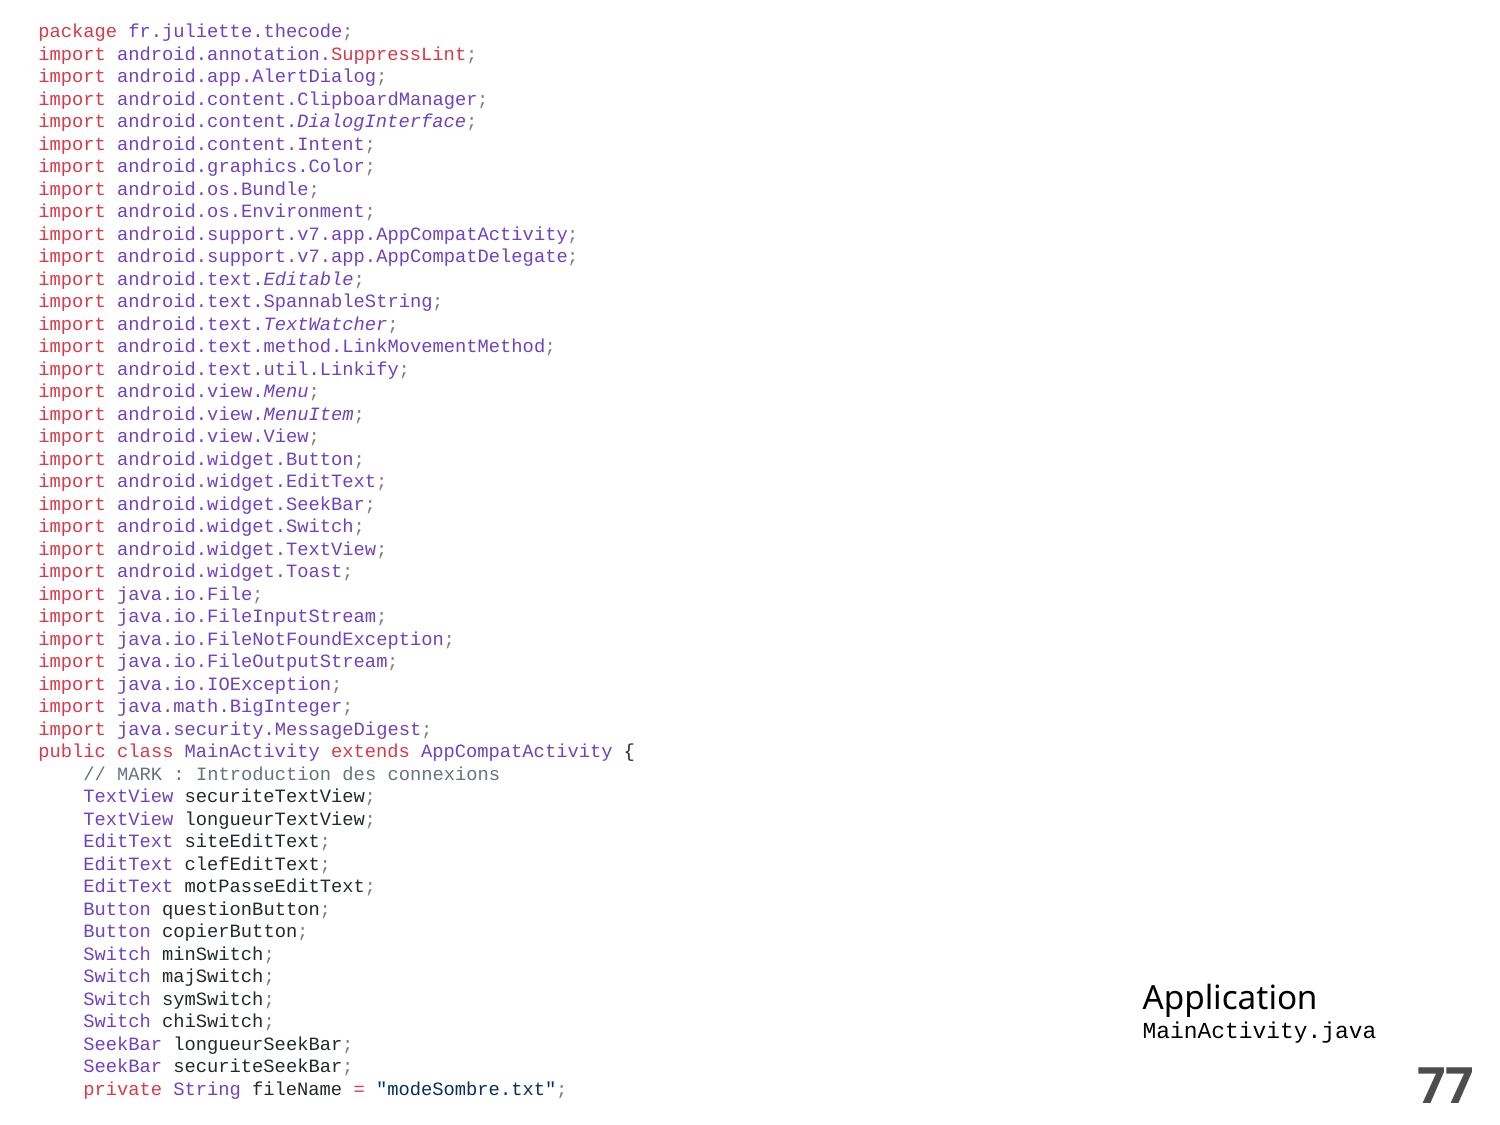

package fr.juliette.thecode;
import android.annotation.SuppressLint;
import android.app.AlertDialog;
import android.content.ClipboardManager;
import android.content.DialogInterface;
import android.content.Intent;
import android.graphics.Color;
import android.os.Bundle;
import android.os.Environment;
import android.support.v7.app.AppCompatActivity;
import android.support.v7.app.AppCompatDelegate;
import android.text.Editable;
import android.text.SpannableString;
import android.text.TextWatcher;
import android.text.method.LinkMovementMethod;
import android.text.util.Linkify;
import android.view.Menu;
import android.view.MenuItem;
import android.view.View;
import android.widget.Button;
import android.widget.EditText;
import android.widget.SeekBar;
import android.widget.Switch;
import android.widget.TextView;
import android.widget.Toast;
import java.io.File;
import java.io.FileInputStream;
import java.io.FileNotFoundException;
import java.io.FileOutputStream;
import java.io.IOException;
import java.math.BigInteger;
import java.security.MessageDigest;
public class MainActivity extends AppCompatActivity {
 // MARK : Introduction des connexions
 TextView securiteTextView;
 TextView longueurTextView;
 EditText siteEditText;
 EditText clefEditText;
 EditText motPasseEditText;
 Button questionButton;
 Button copierButton;
 Switch minSwitch;
 Switch majSwitch;
 Switch symSwitch;
 Switch chiSwitch;
 SeekBar longueurSeekBar;
 SeekBar securiteSeekBar;
 private String fileName = "modeSombre.txt";
Application
MainActivity.java